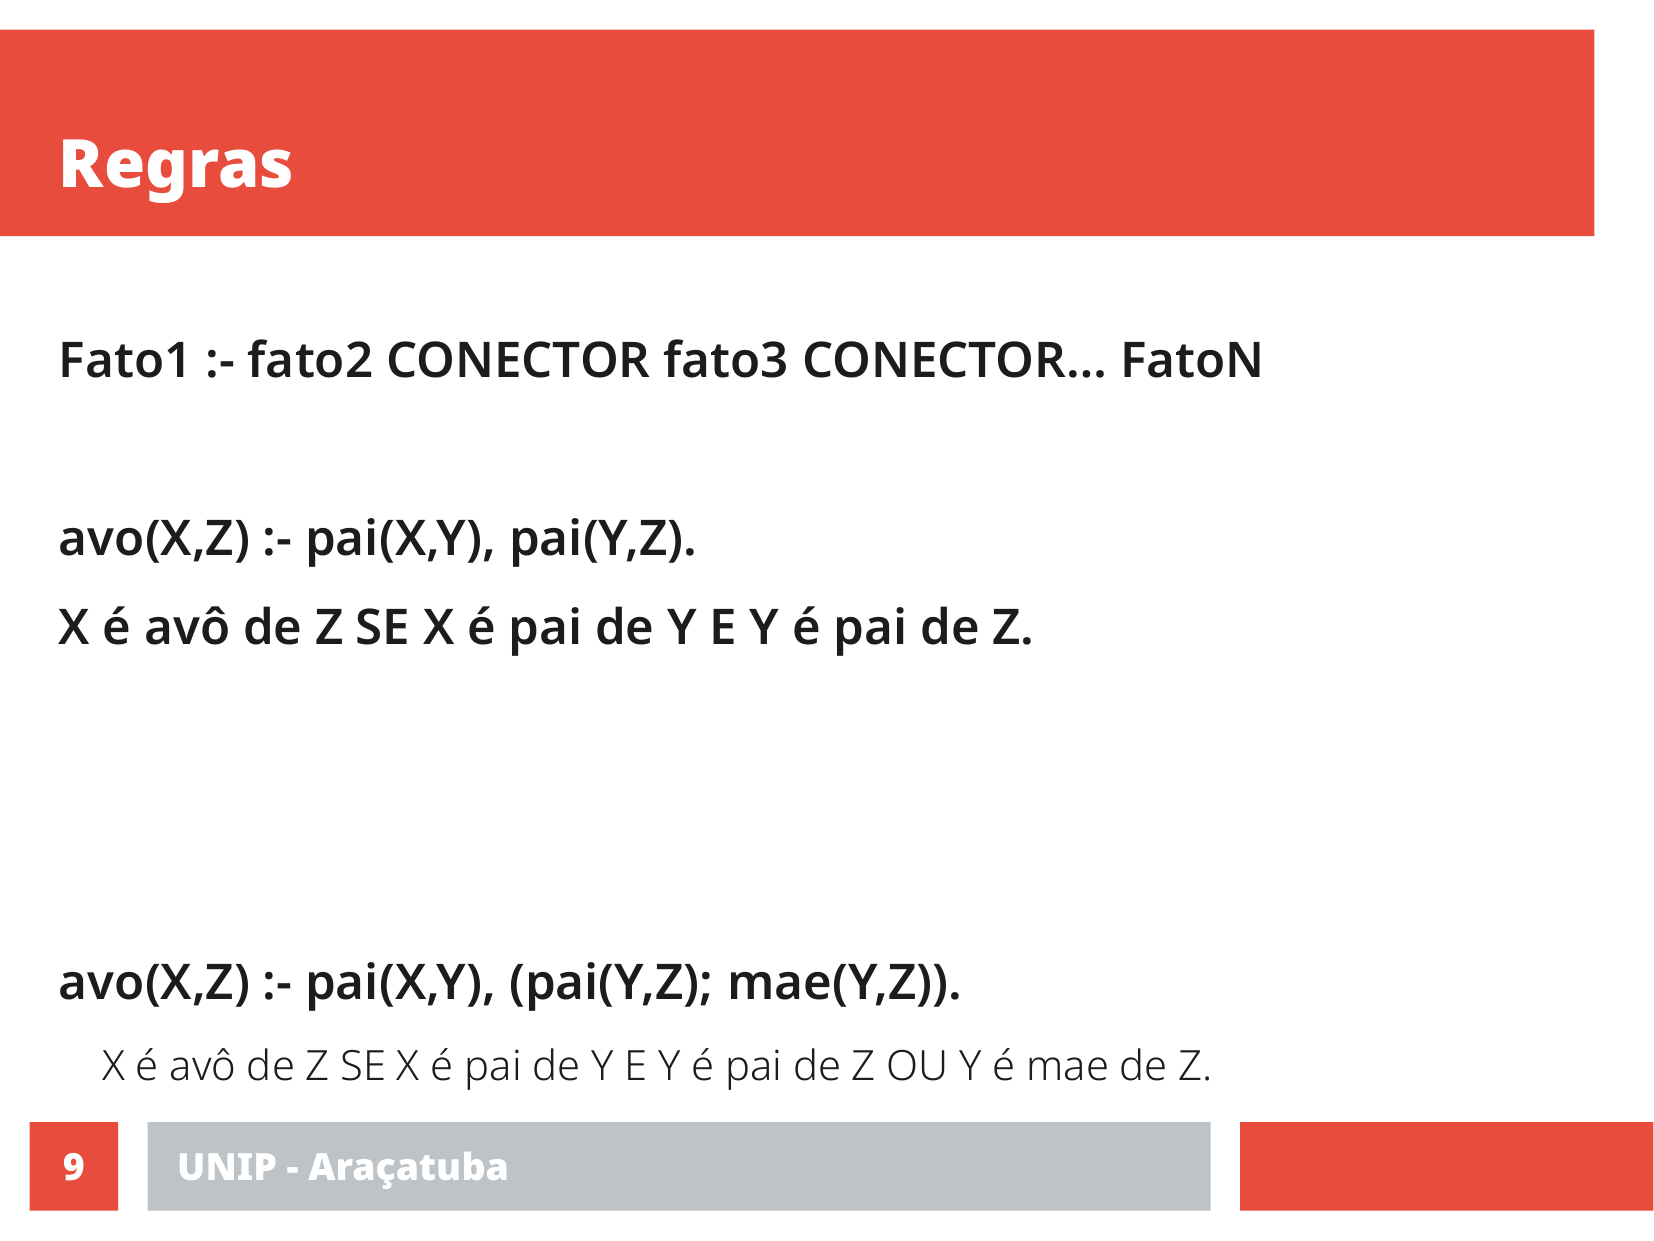

# Regras
Fato1 :- fato2 CONECTOR fato3 CONECTOR… FatoN
avo(X,Z) :- pai(X,Y), pai(Y,Z).
X é avô de Z SE X é pai de Y E Y é pai de Z.
avo(X,Z) :- pai(X,Y), (pai(Y,Z); mae(Y,Z)).
X é avô de Z SE X é pai de Y E Y é pai de Z OU Y é mae de Z.
9
UNIP - Araçatuba